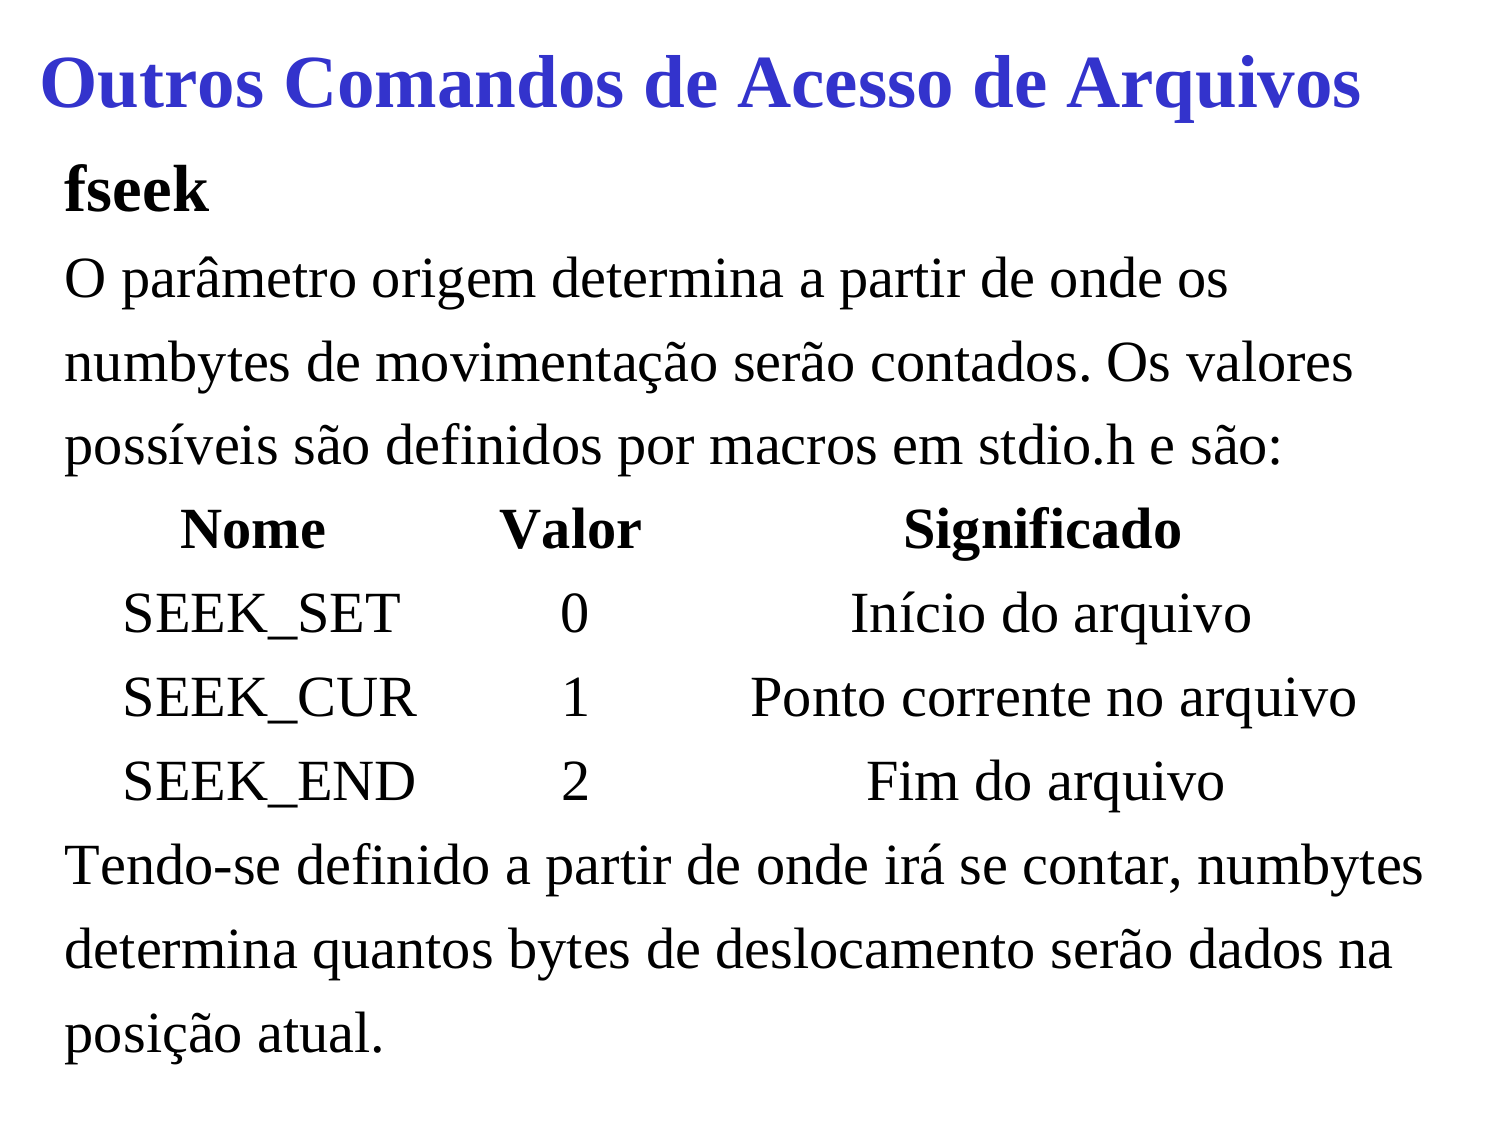

Outros Comandos de Acesso de Arquivos
fseek
O parâmetro origem determina a partir de onde os
numbytes de movimentação serão contados. Os valores
possíveis são definidos por macros em stdio.h e são:
 Nome Valor Significado
 SEEK_SET 0 Início do arquivo
 SEEK_CUR 1 Ponto corrente no arquivo
 SEEK_END 2 Fim do arquivo
Tendo-se definido a partir de onde irá se contar, numbytes
determina quantos bytes de deslocamento serão dados na
posição atual.